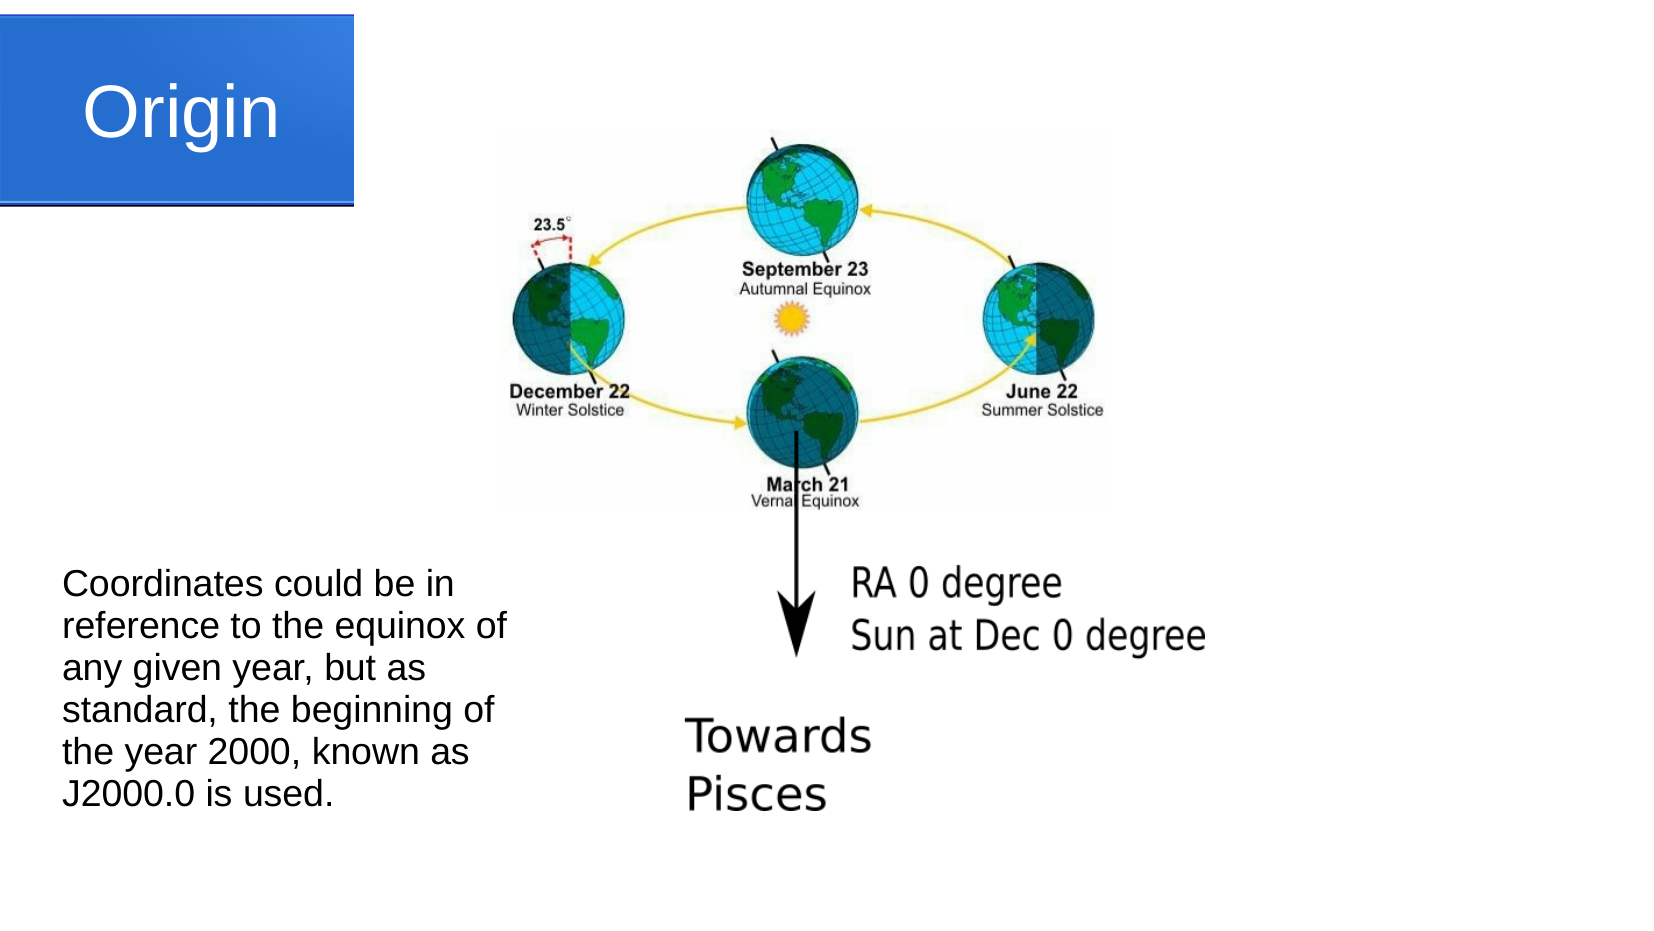

# Origin
Coordinates could be in reference to the equinox of any given year, but as standard, the beginning of the year 2000, known as J2000.0 is used.